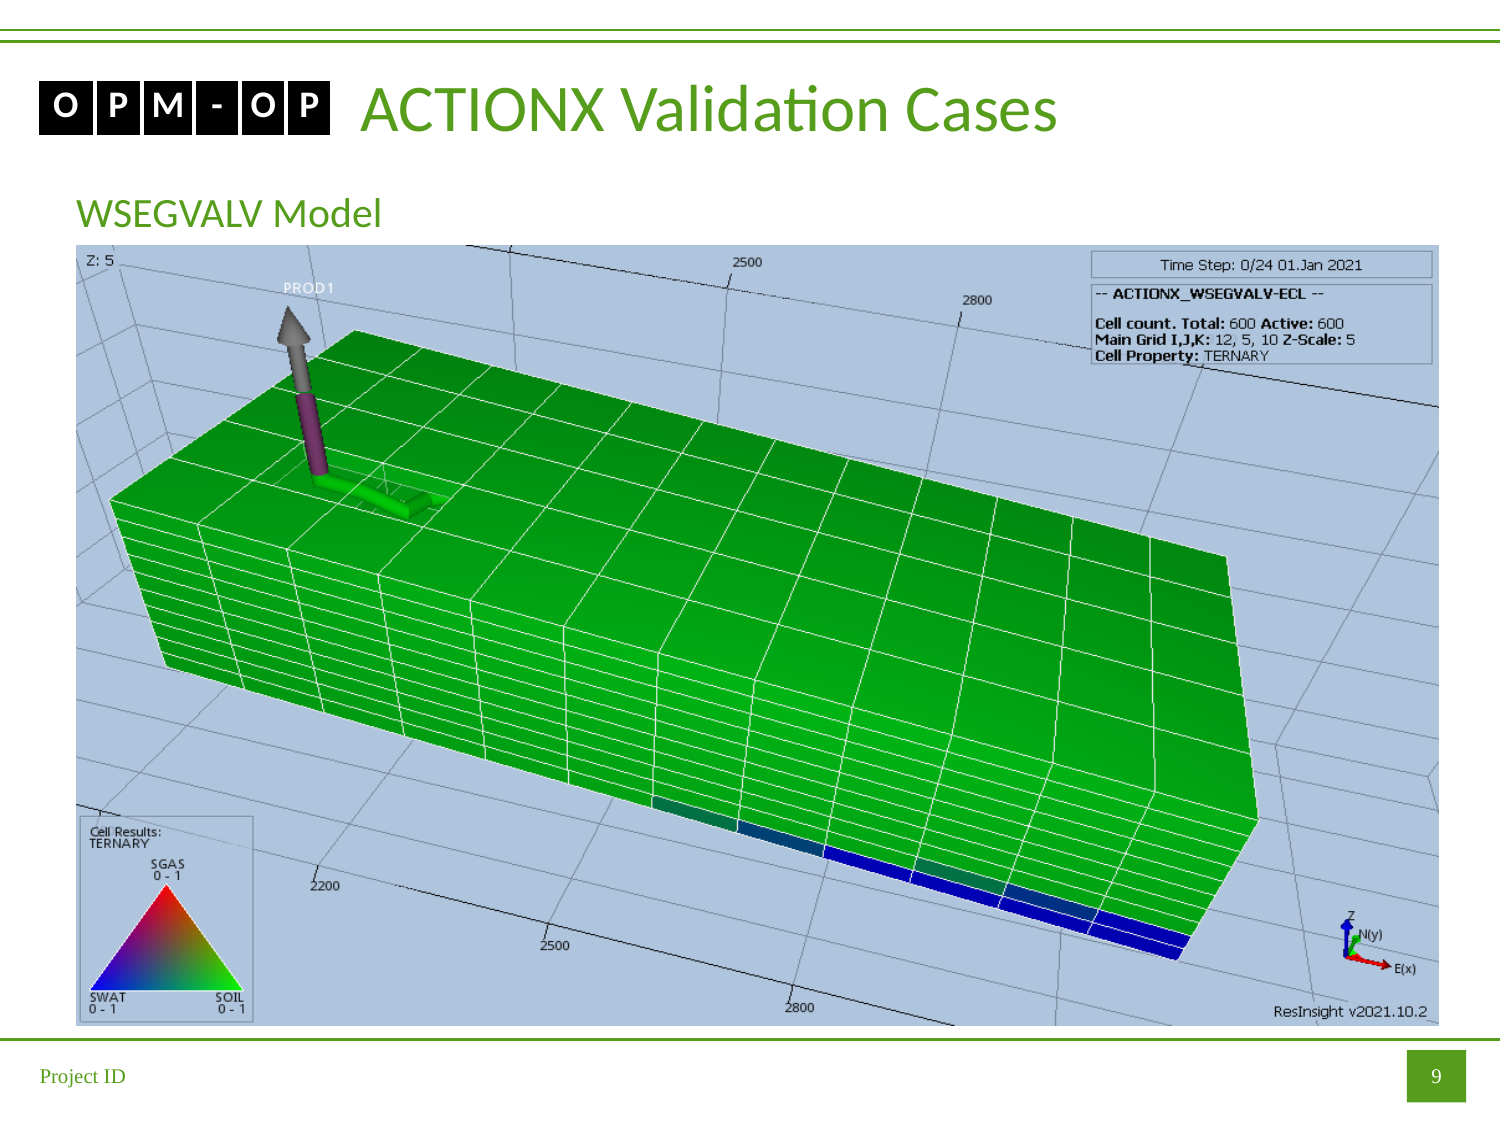

# ACTIONX Validation Cases
WSEGVALV Model
Project ID
9